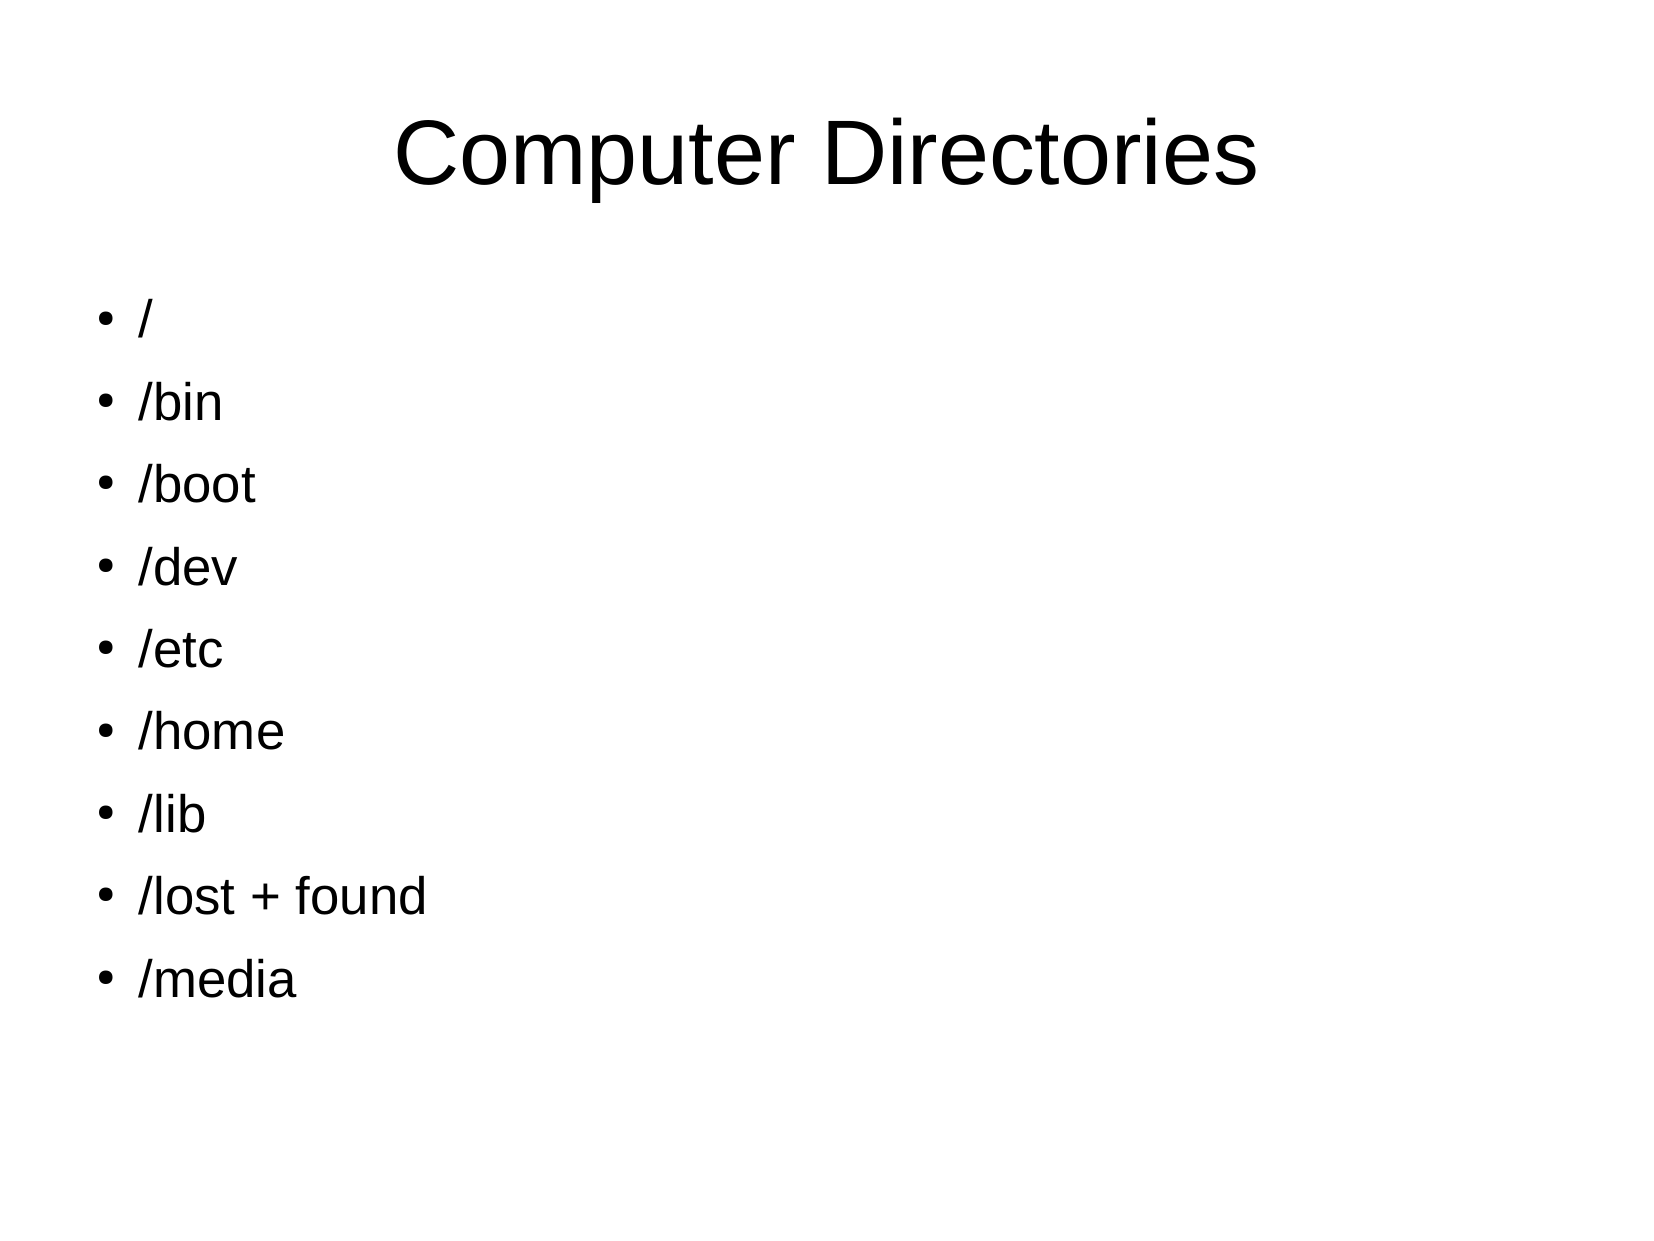

# Computer Directories
/
/bin
/boot
/dev
/etc
/home
/lib
/lost + found
/media